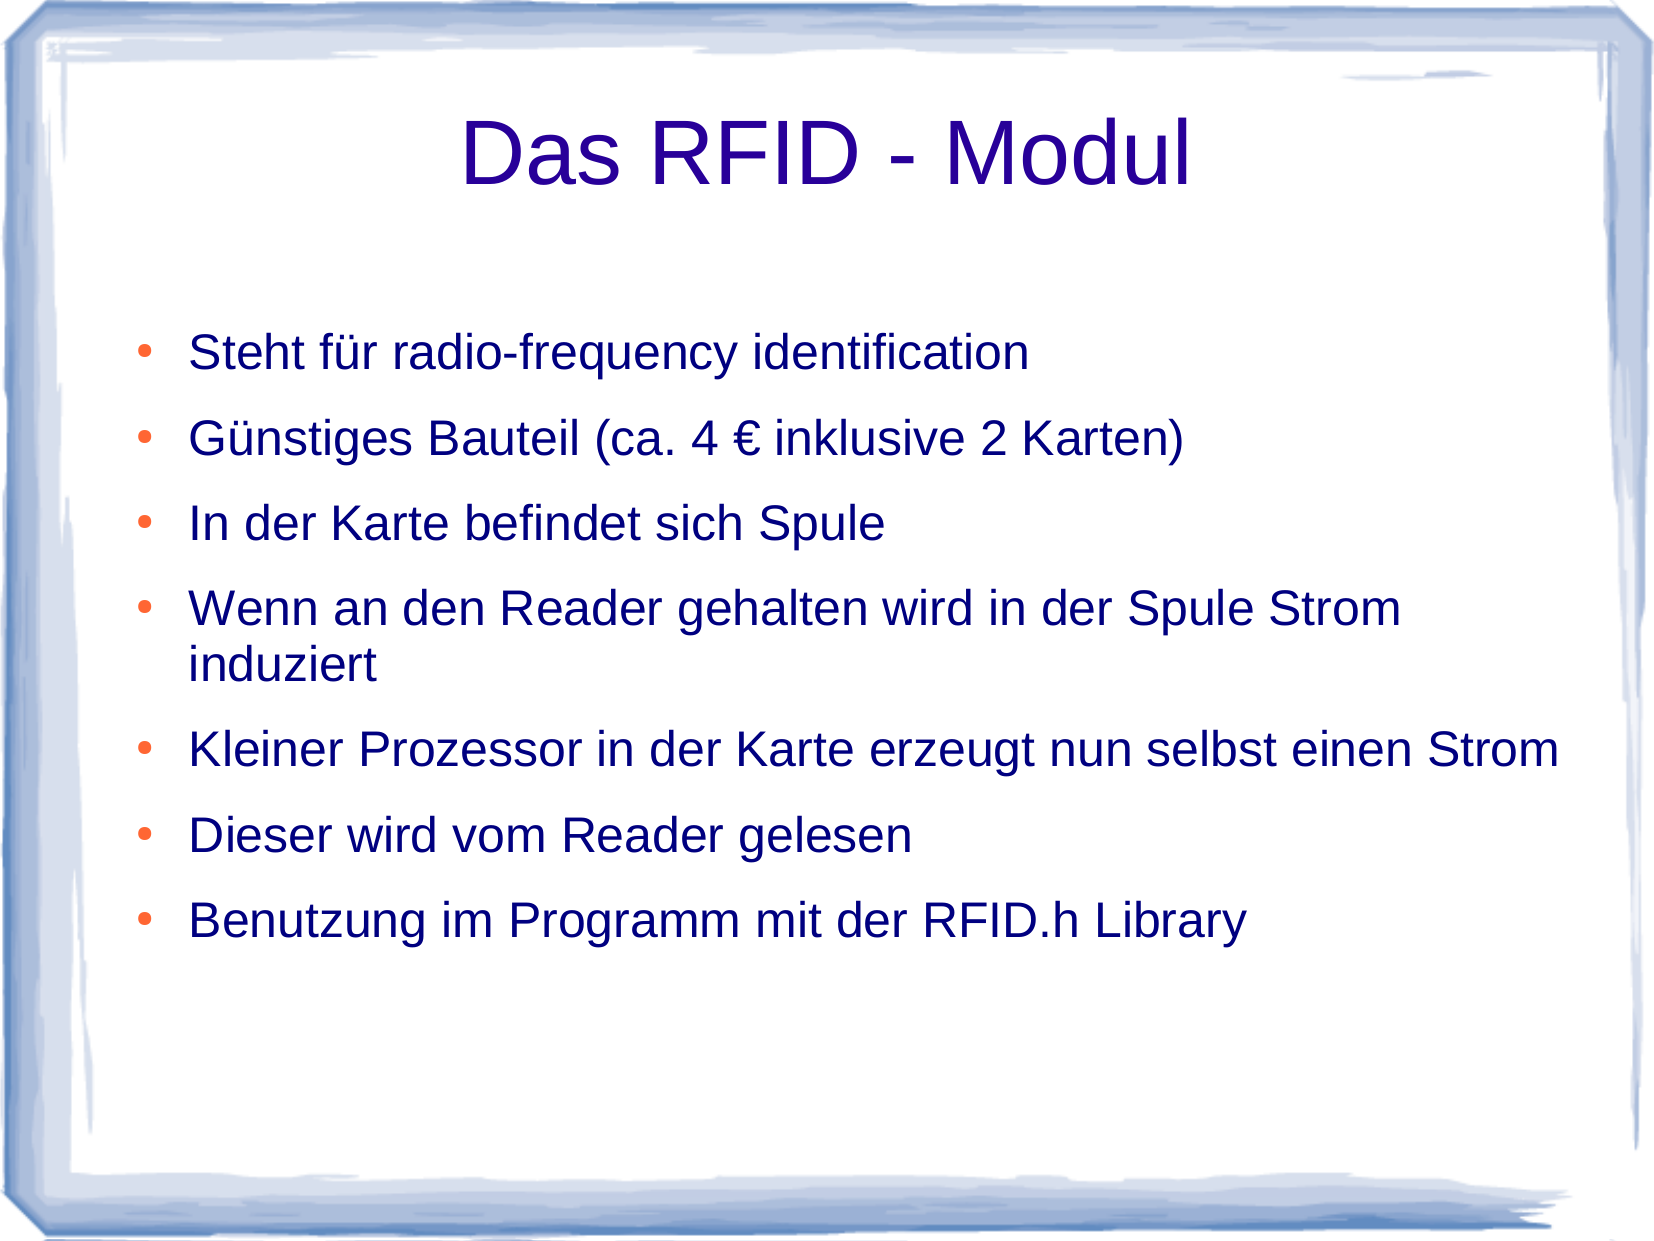

# Das RFID - Modul
Steht für radio-frequency identification
Günstiges Bauteil (ca. 4 € inklusive 2 Karten)
In der Karte befindet sich Spule
Wenn an den Reader gehalten wird in der Spule Strom induziert
Kleiner Prozessor in der Karte erzeugt nun selbst einen Strom
Dieser wird vom Reader gelesen
Benutzung im Programm mit der RFID.h Library